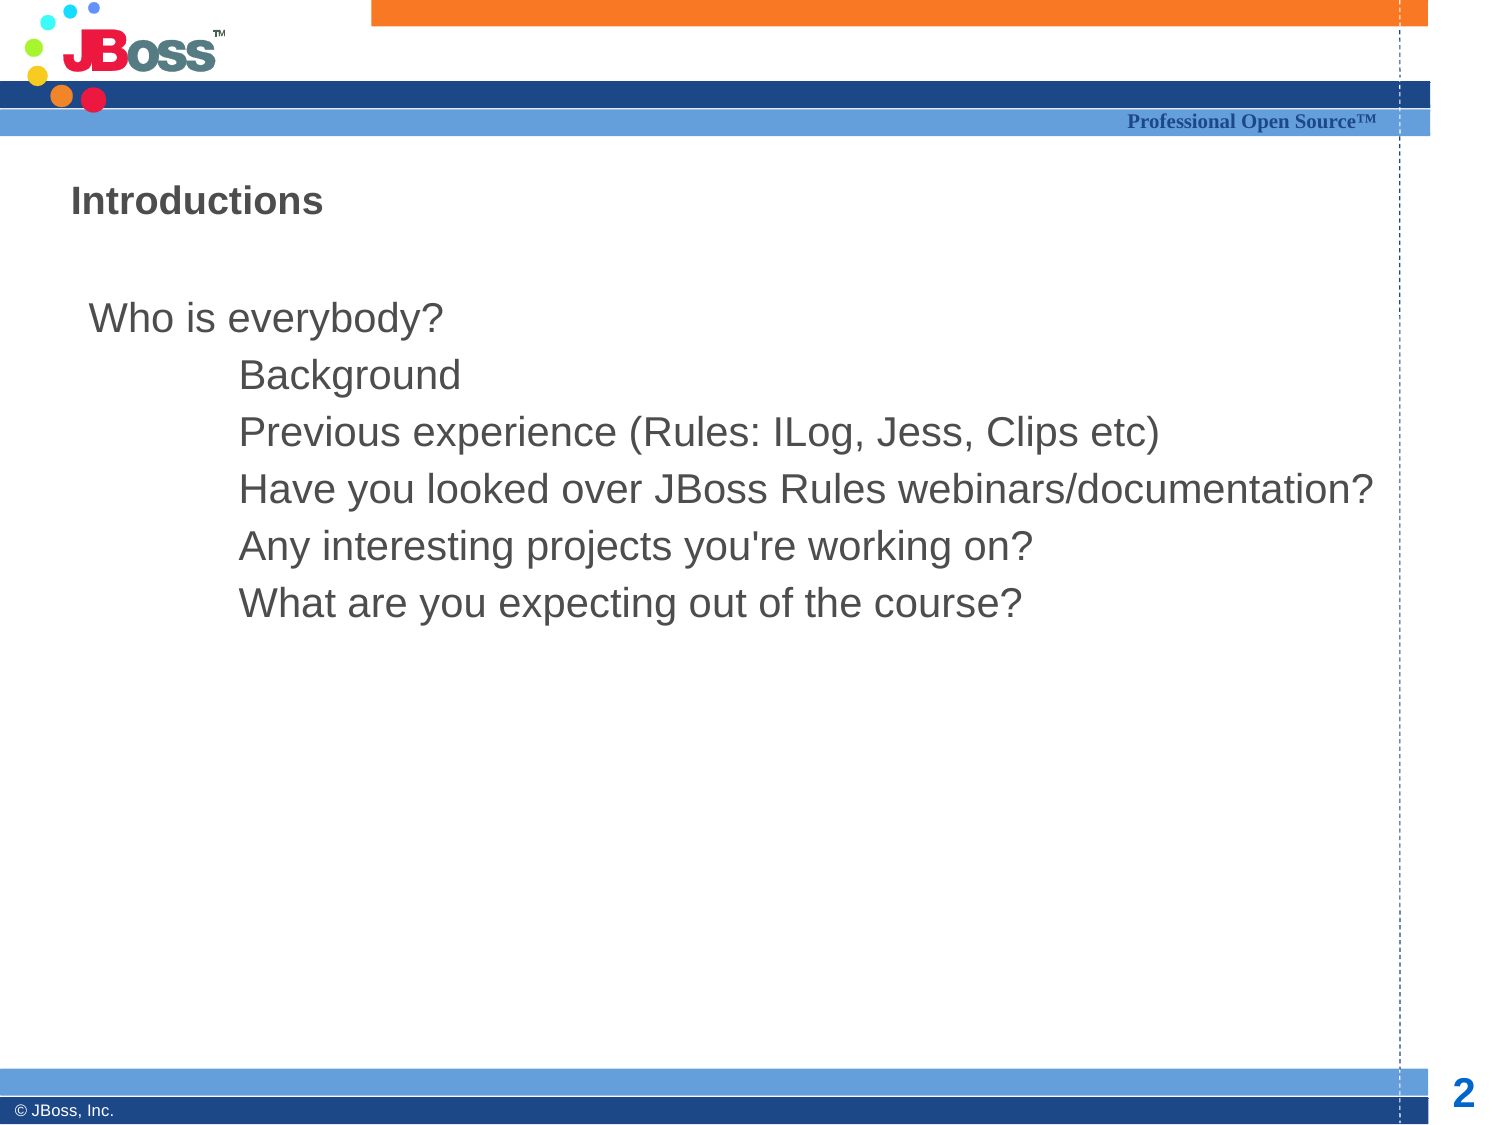

# Introductions
Who is everybody?
Background
Previous experience (Rules: ILog, Jess, Clips etc)
Have you looked over JBoss Rules webinars/documentation?
Any interesting projects you're working on?
What are you expecting out of the course?